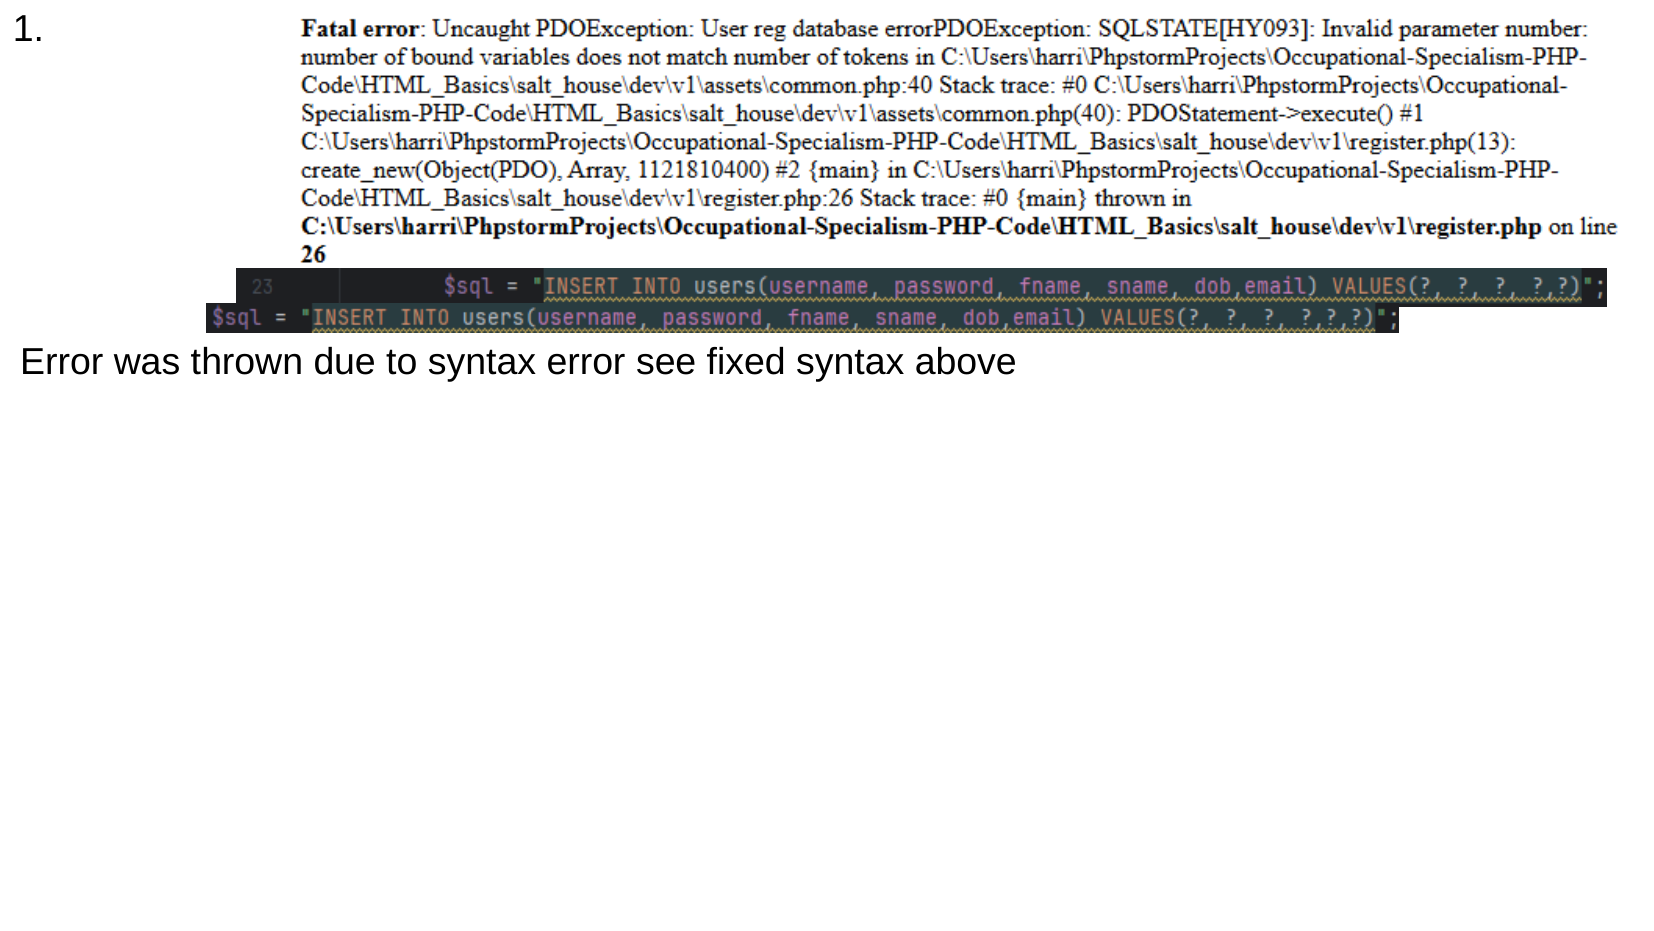

1.
Error was thrown due to syntax error see fixed syntax above